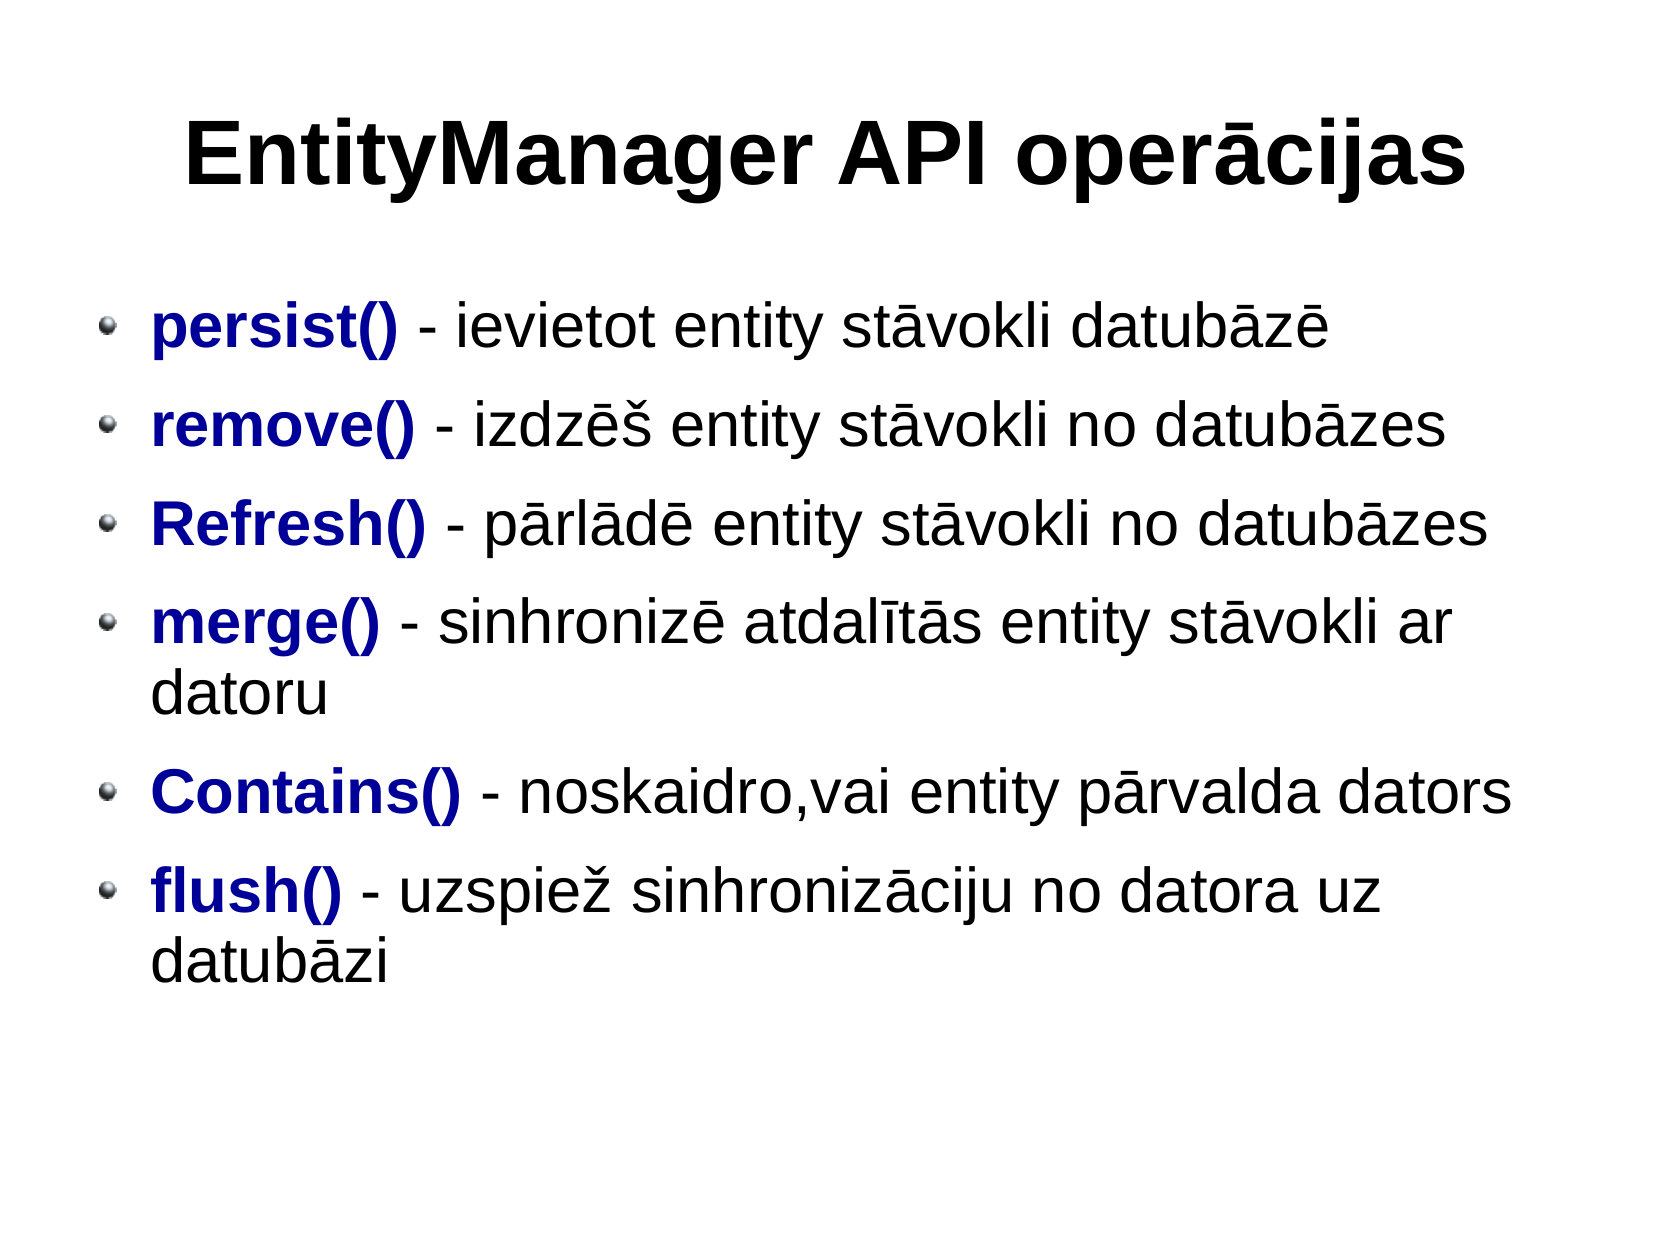

# EntityManager API operācijas
persist() - ievietot entity stāvokli datubāzē
remove() - izdzēš entity stāvokli no datubāzes
Refresh() - pārlādē entity stāvokli no datubāzes
merge() - sinhronizē atdalītās entity stāvokli ar datoru
Contains() - noskaidro,vai entity pārvalda dators
flush() - uzspiež sinhronizāciju no datora uz datubāzi